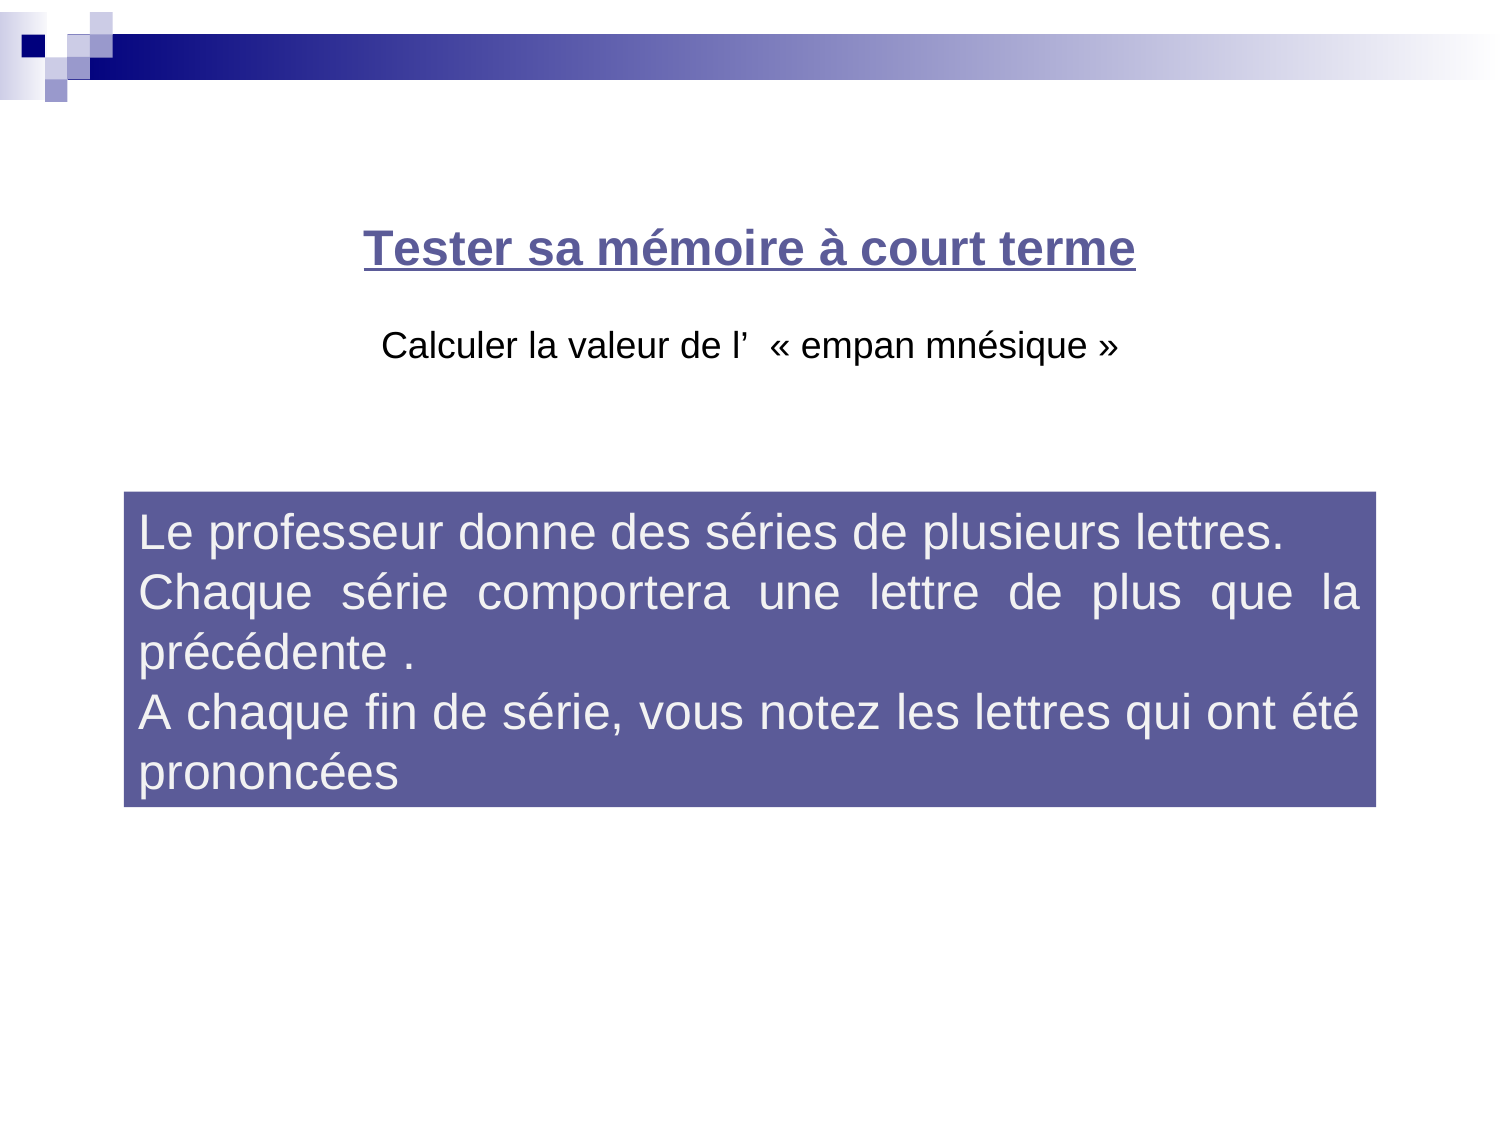

Tester sa mémoire à court terme
Calculer la valeur de l’  « empan mnésique »
Le professeur donne des séries de plusieurs lettres.
Chaque série comportera une lettre de plus que la précédente .
A chaque fin de série, vous notez les lettres qui ont été prononcées